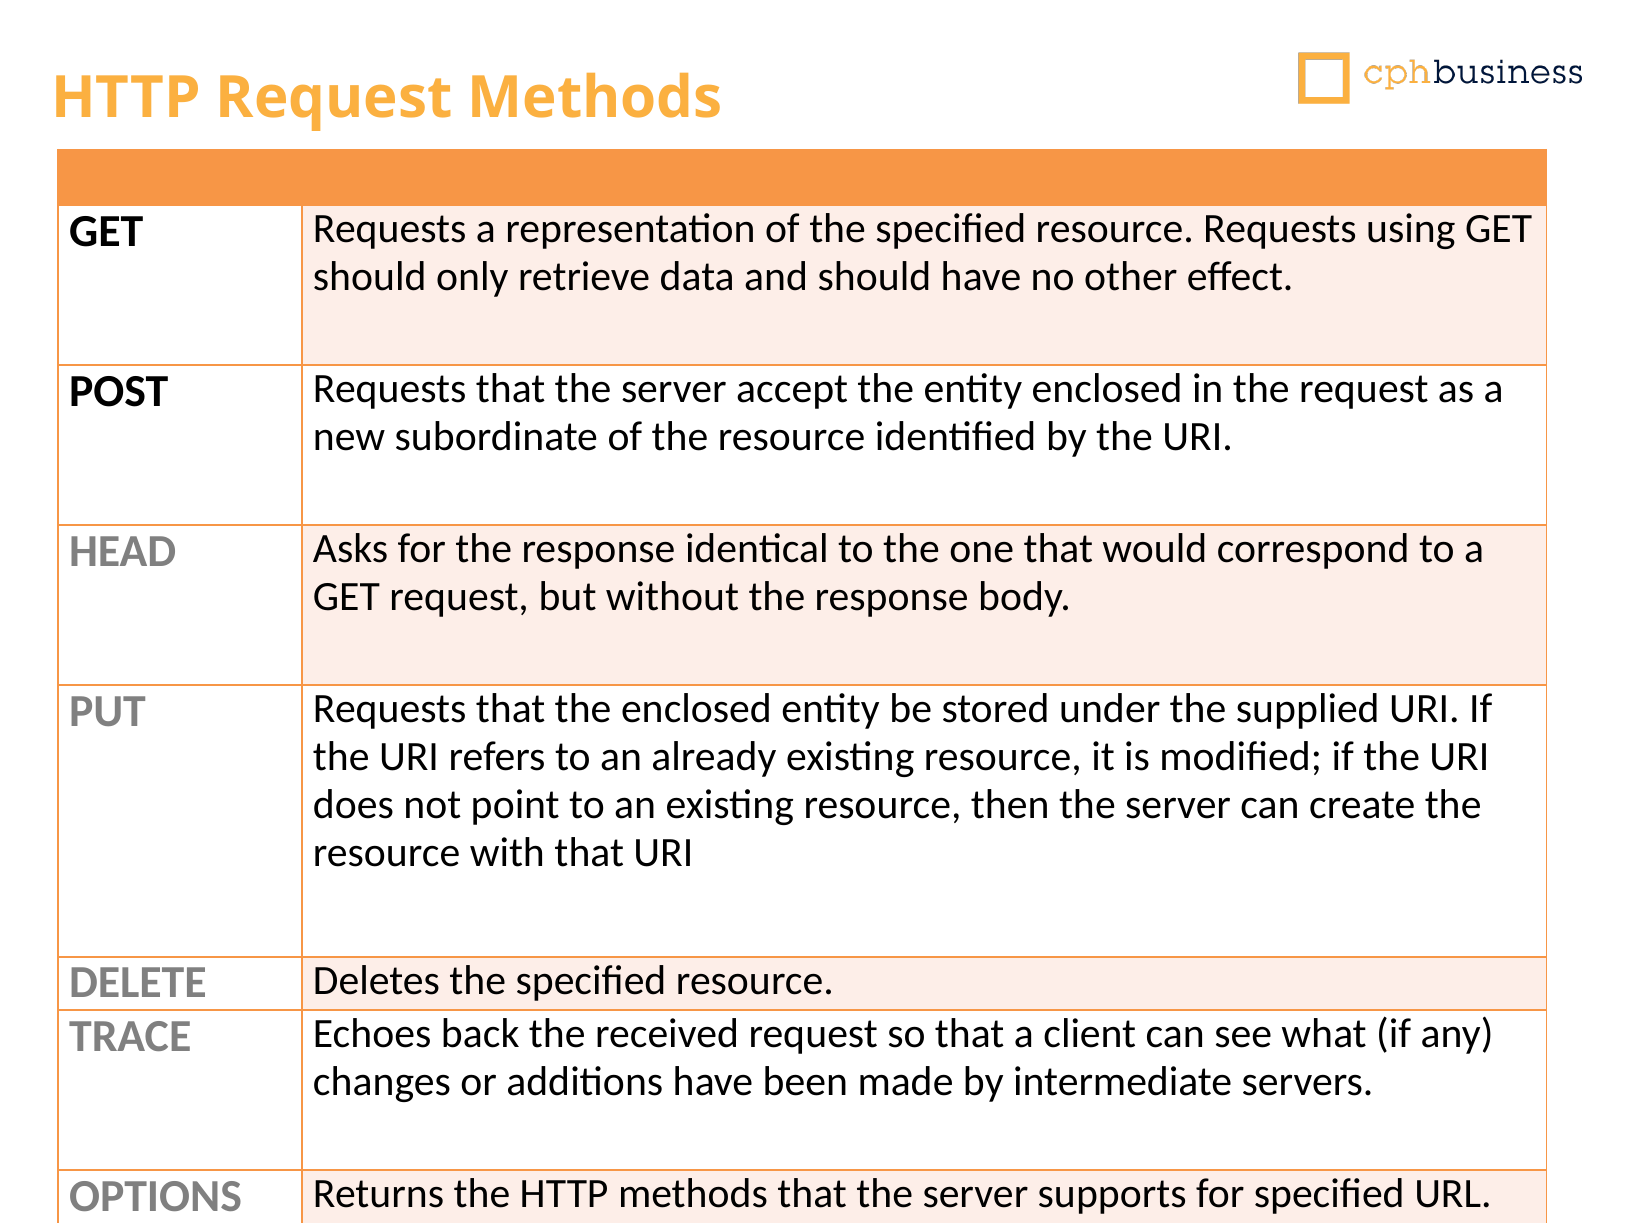

HTTP Request Methods
| | |
| --- | --- |
| GET | Requests a representation of the specified resource. Requests using GET should only retrieve data and should have no other effect. |
| POST | Requests that the server accept the entity enclosed in the request as a new subordinate of the resource identified by the URI. |
| HEAD | Asks for the response identical to the one that would correspond to a GET request, but without the response body. |
| PUT | Requests that the enclosed entity be stored under the supplied URI. If the URI refers to an already existing resource, it is modified; if the URI does not point to an existing resource, then the server can create the resource with that URI |
| DELETE | Deletes the specified resource. |
| TRACE | Echoes back the received request so that a client can see what (if any) changes or additions have been made by intermediate servers. |
| OPTIONS | Returns the HTTP methods that the server supports for specified URL. This can be used to check the functionality of a web server by requesting '\*' instead of a specific resource. |